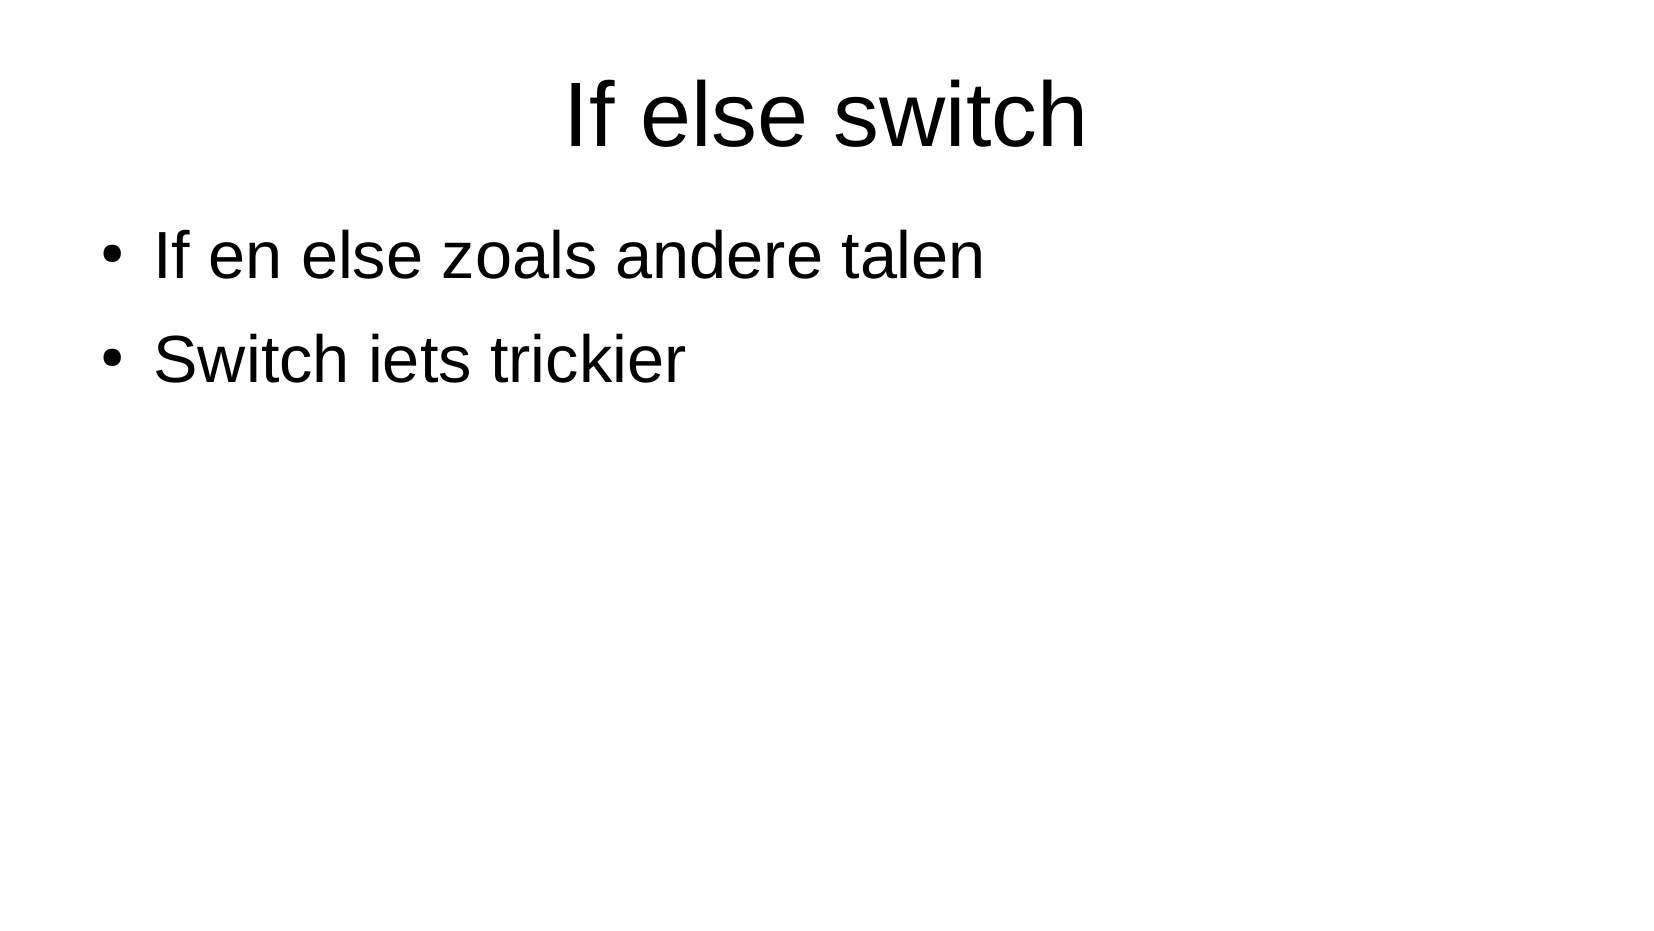

# If else switch
If en else zoals andere talen
Switch iets trickier